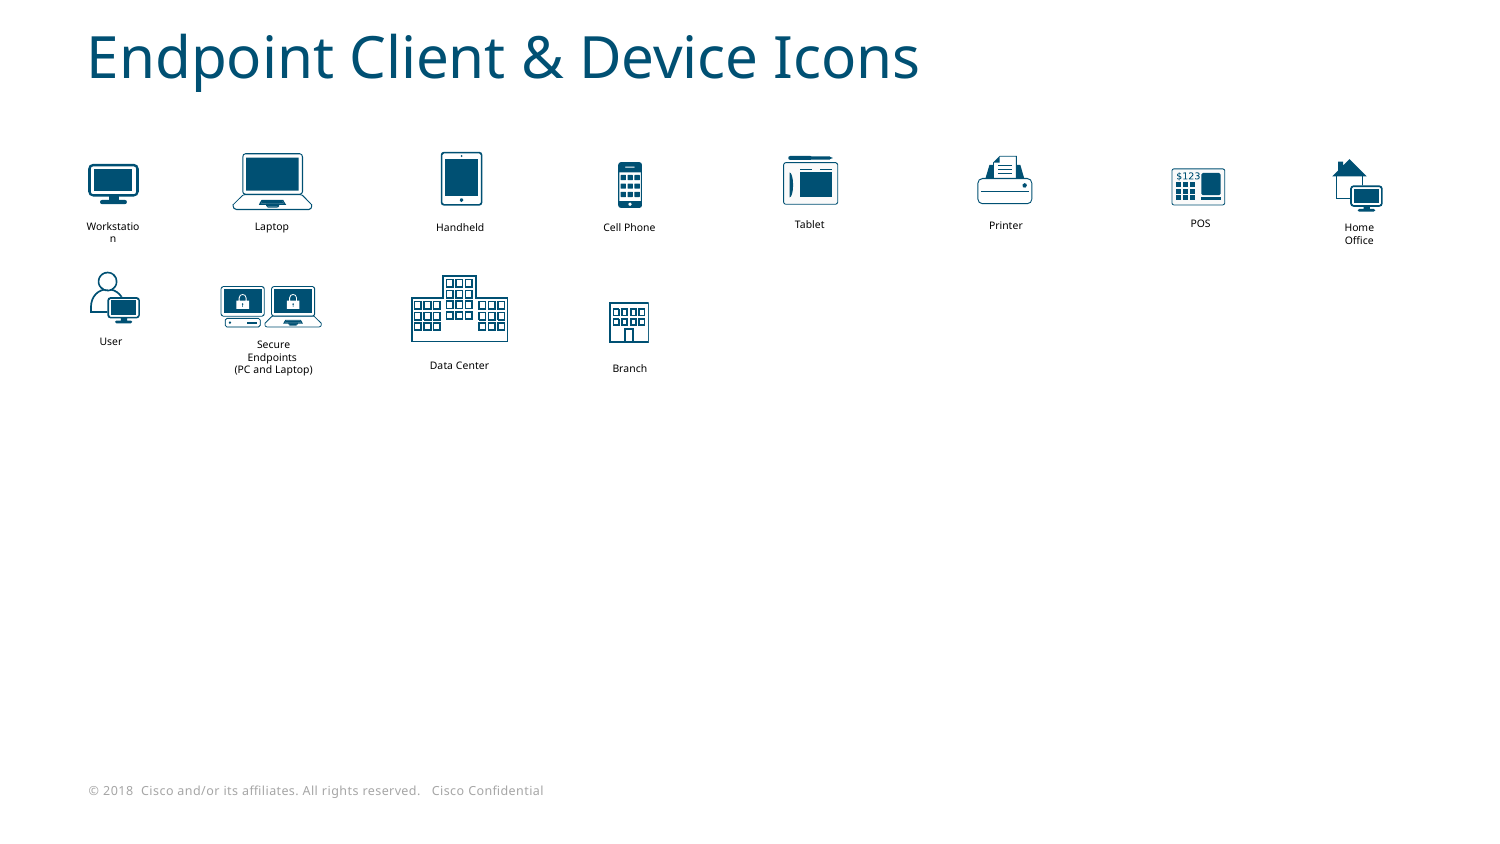

# Endpoint Client & Device Icons
POS
Tablet
Printer
Workstation
Laptop
Handheld
Home Office
Cell Phone
User
Secure Endpoints
(PC and Laptop)
Data Center
Branch